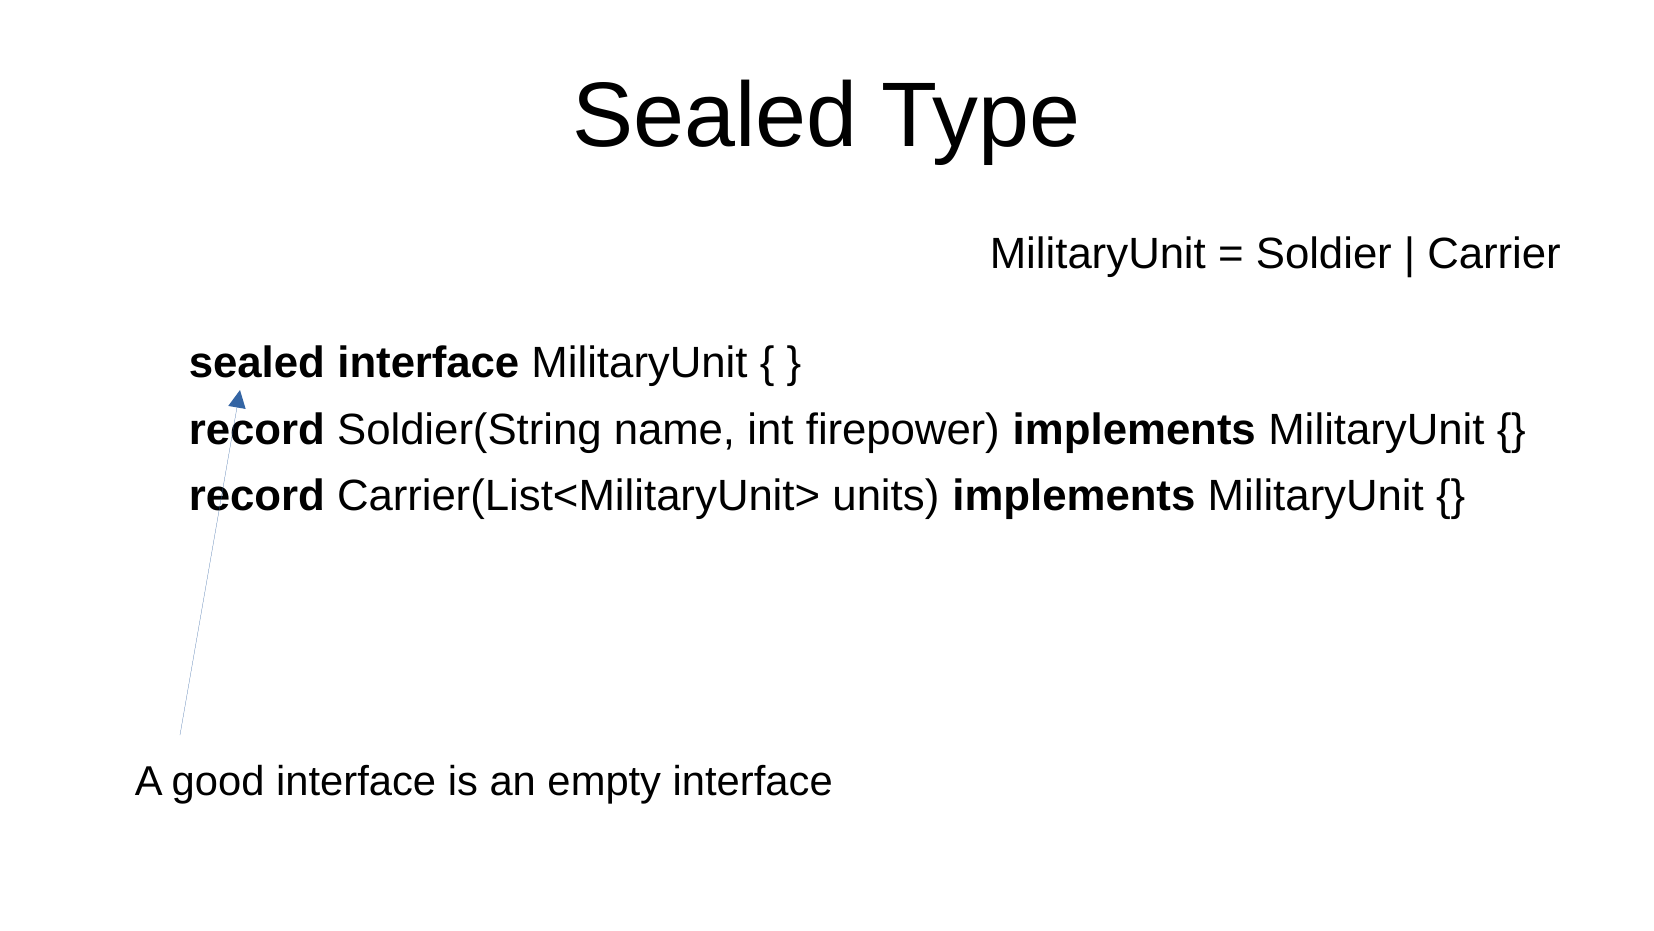

# Sealed Type
MilitaryUnit = Soldier | Carrier
sealed interface MilitaryUnit { }
record Soldier(String name, int firepower) implements MilitaryUnit {}
record Carrier(List<MilitaryUnit> units) implements MilitaryUnit {}
A good interface is an empty interface